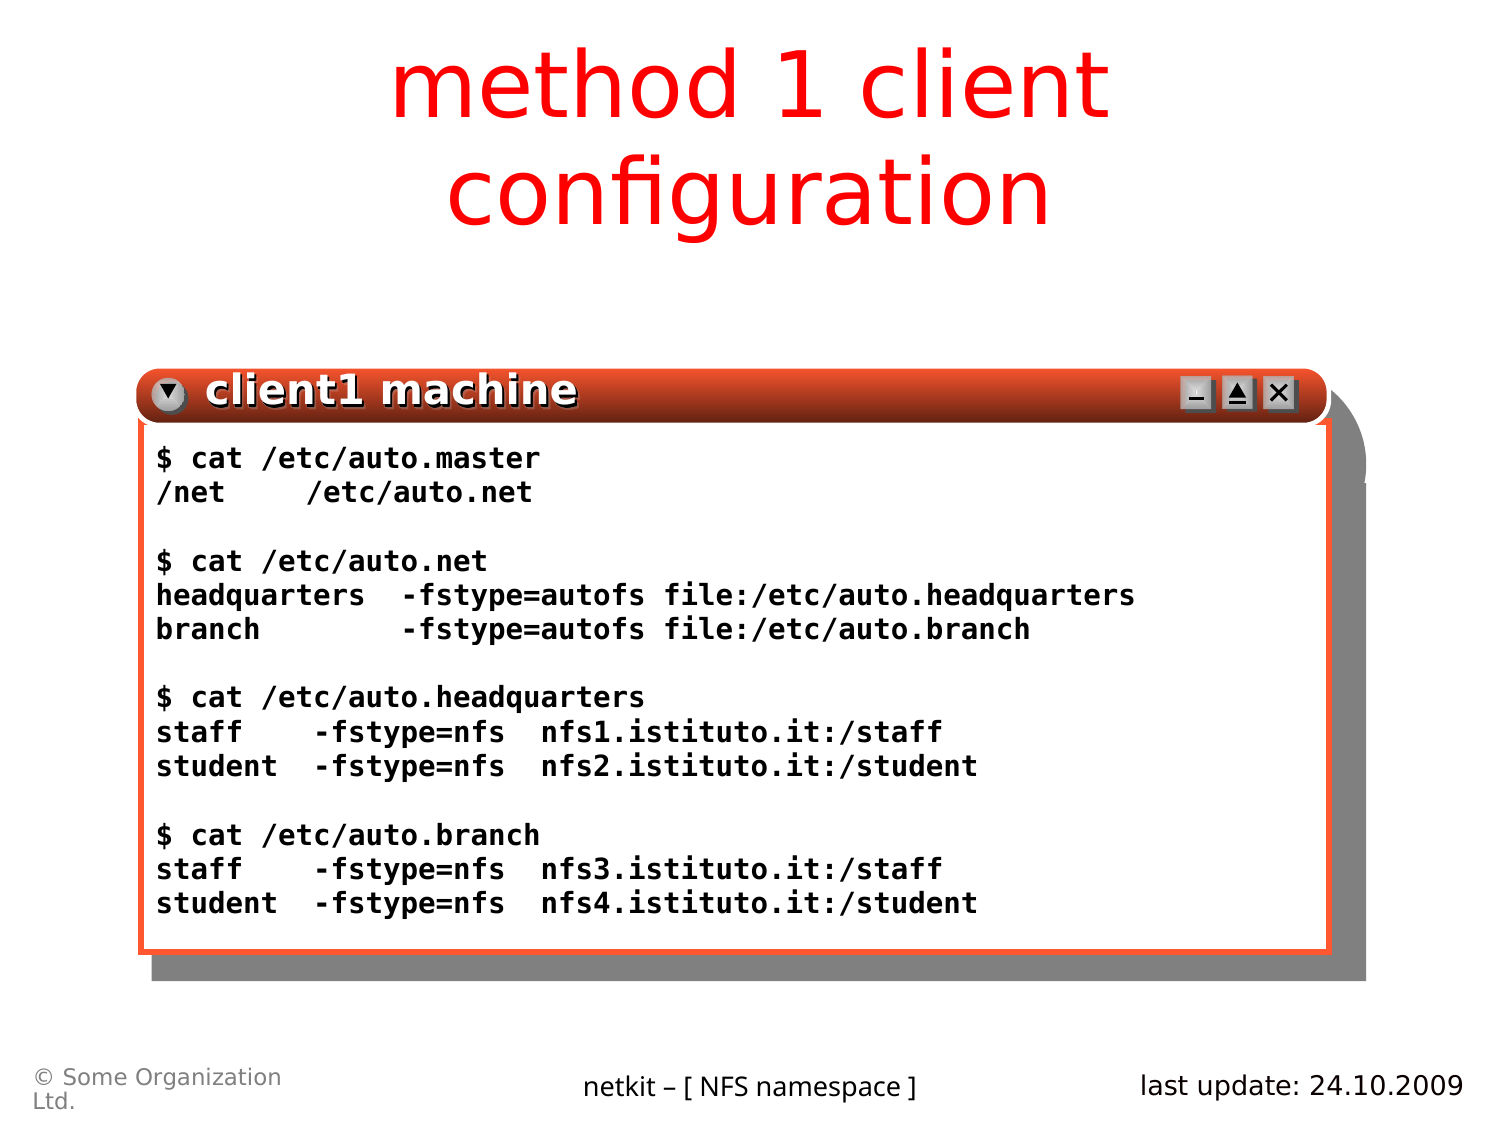

# method 1 client configuration
client1 machine
$ cat /etc/auto.master
/net	/etc/auto.net
$ cat /etc/auto.net
headquarters -fstype=autofs file:/etc/auto.headquarters
branch -fstype=autofs file:/etc/auto.branch
$ cat /etc/auto.headquarters
staff -fstype=nfs nfs1.istituto.it:/staff
student -fstype=nfs nfs2.istituto.it:/student
$ cat /etc/auto.branch
staff -fstype=nfs nfs3.istituto.it:/staff
student -fstype=nfs nfs4.istituto.it:/student
NFS namespace
24.10.2009